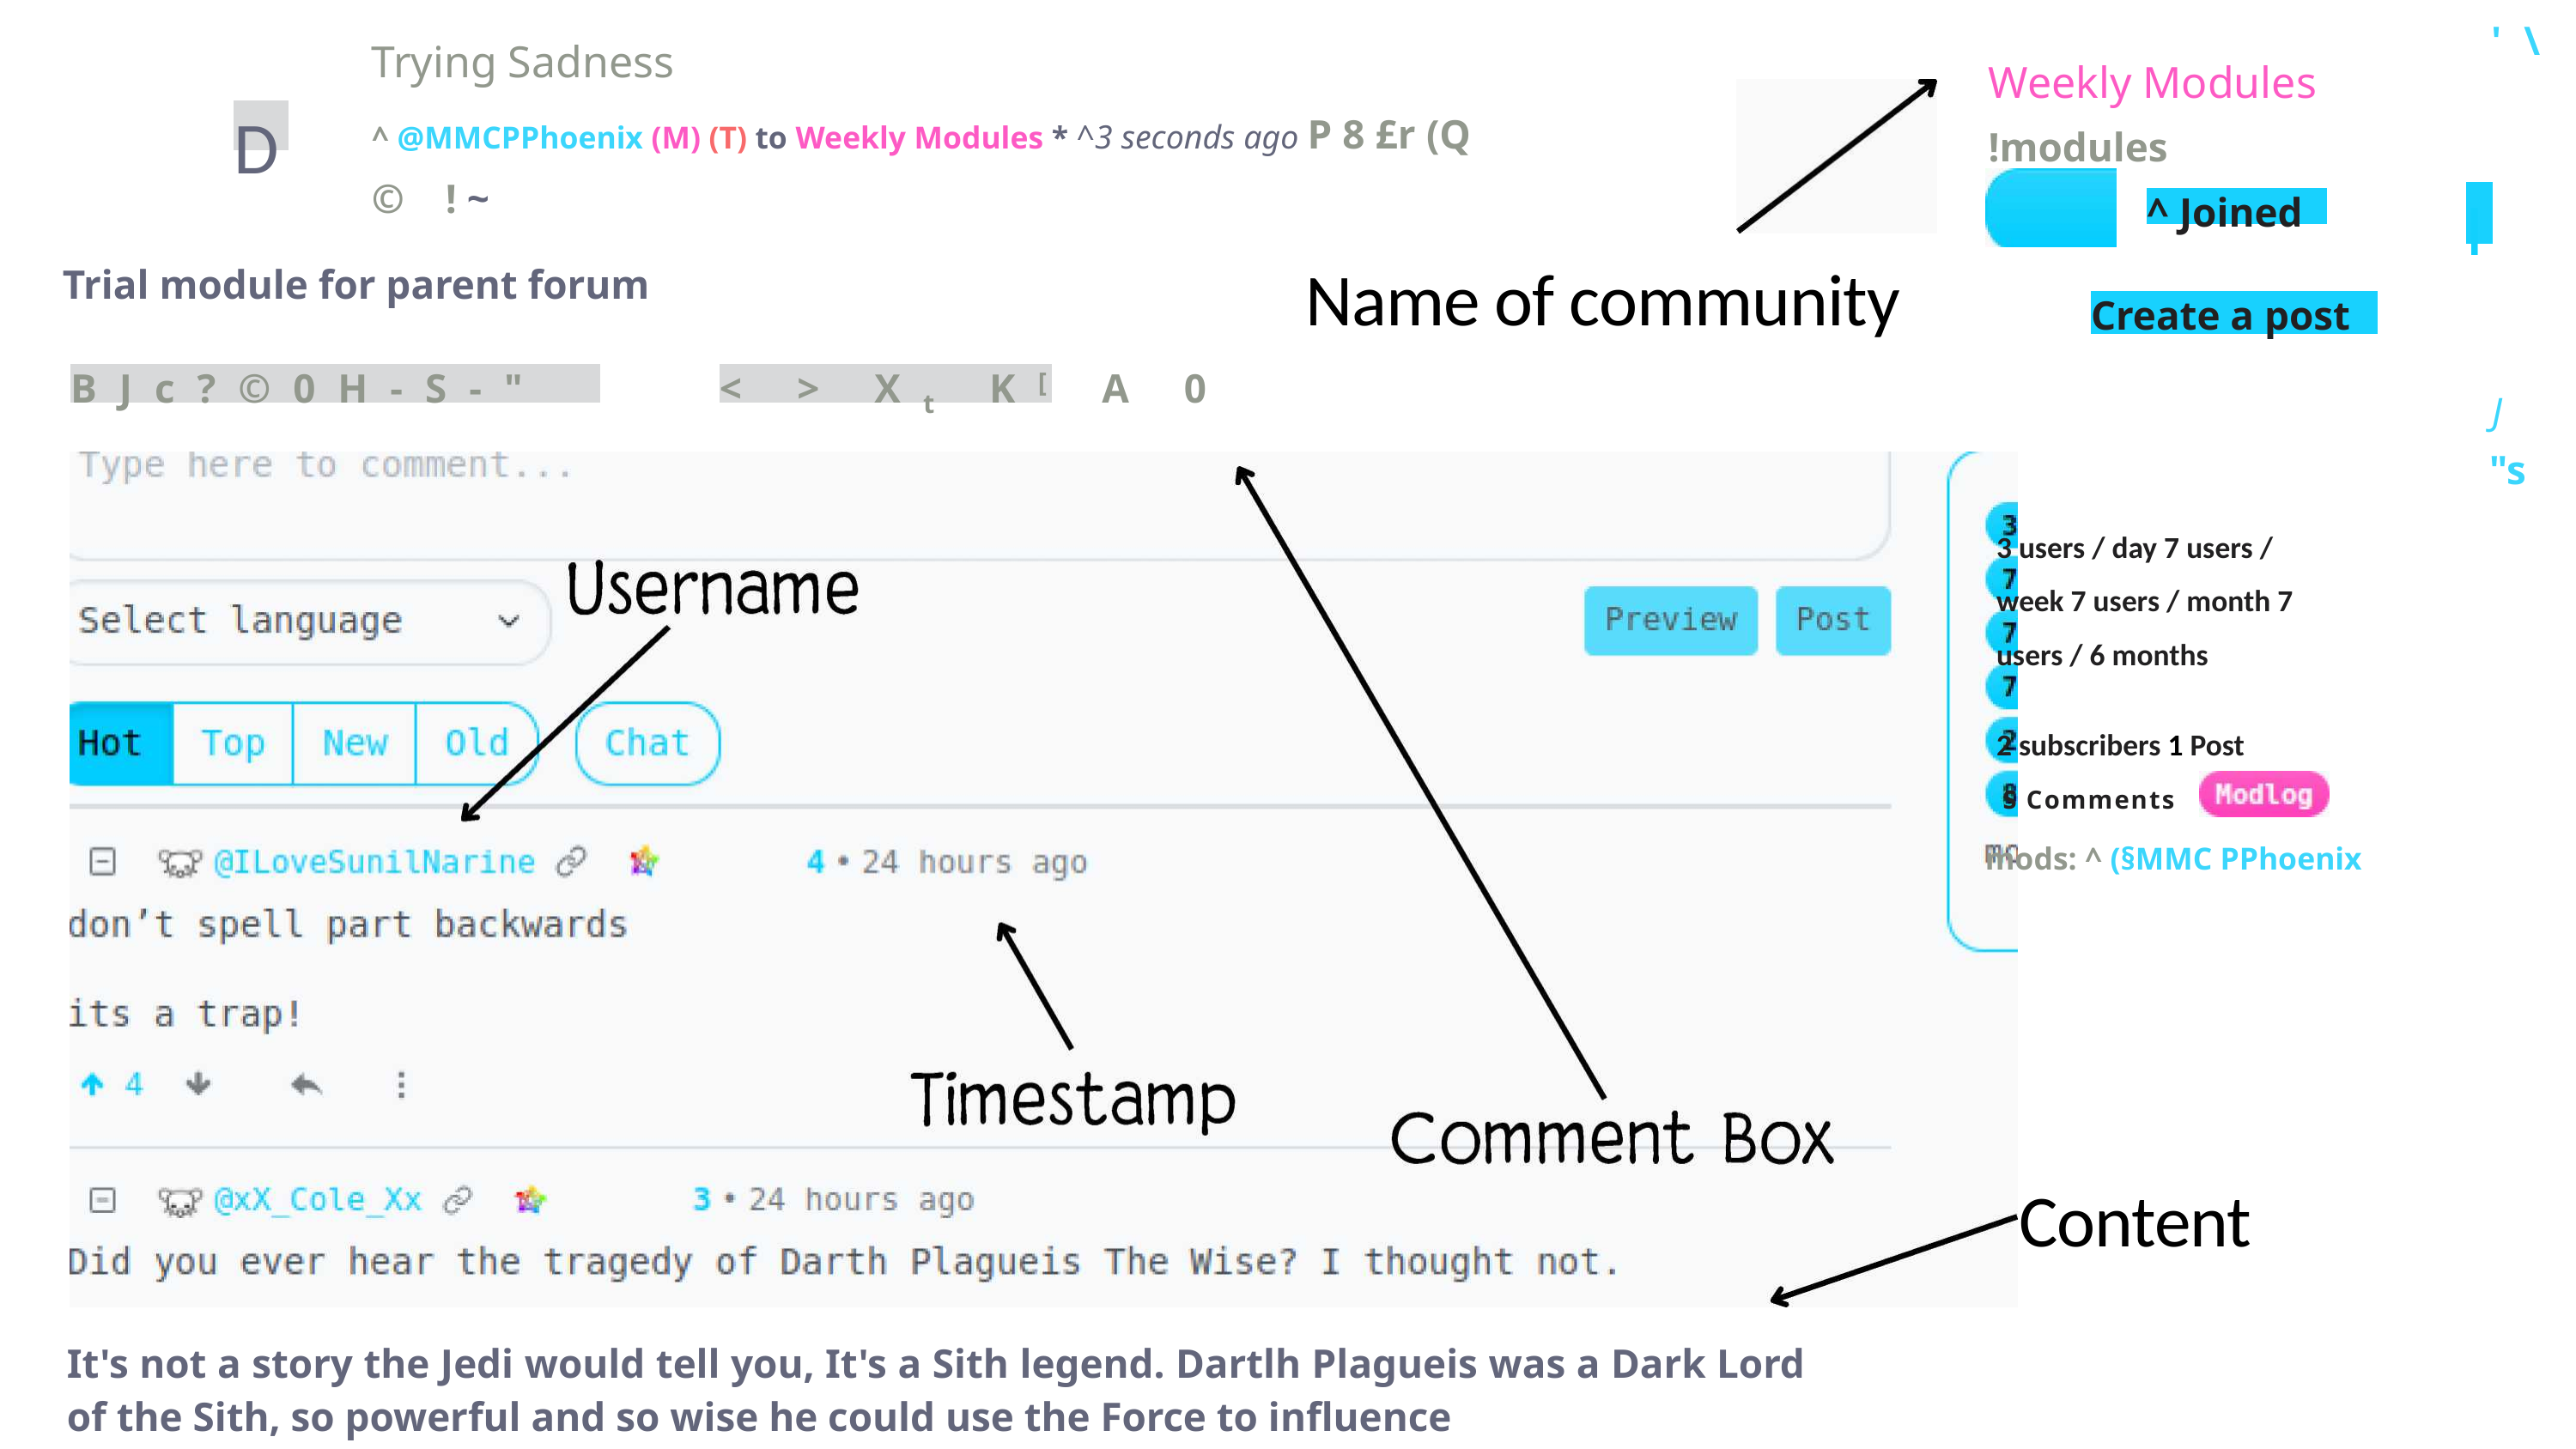

'\
Trying Sadness
^ @MMCPPhoenix (m) (T) to Weekly Modules * ^3 seconds ago P 8 £r (q © ! ~
Weekly Modules
!modules
D
I
^ Joined
Name of community
Trial module for parent forum
Create a post
BJc?©0H-S-"
< > Xt K[ A 0
j
"s
3 users / day 7 users / week 7 users / month 7 users / 6 months
2 subscribers 1 Post
S Comments
mods: ^ (§MMC PPhoenix
Content
It's not a story the Jedi would tell you, It's a Sith legend. Dartlh Plagueis was a Dark Lord of the Sith, so powerful and so wise he could use the Force to influence